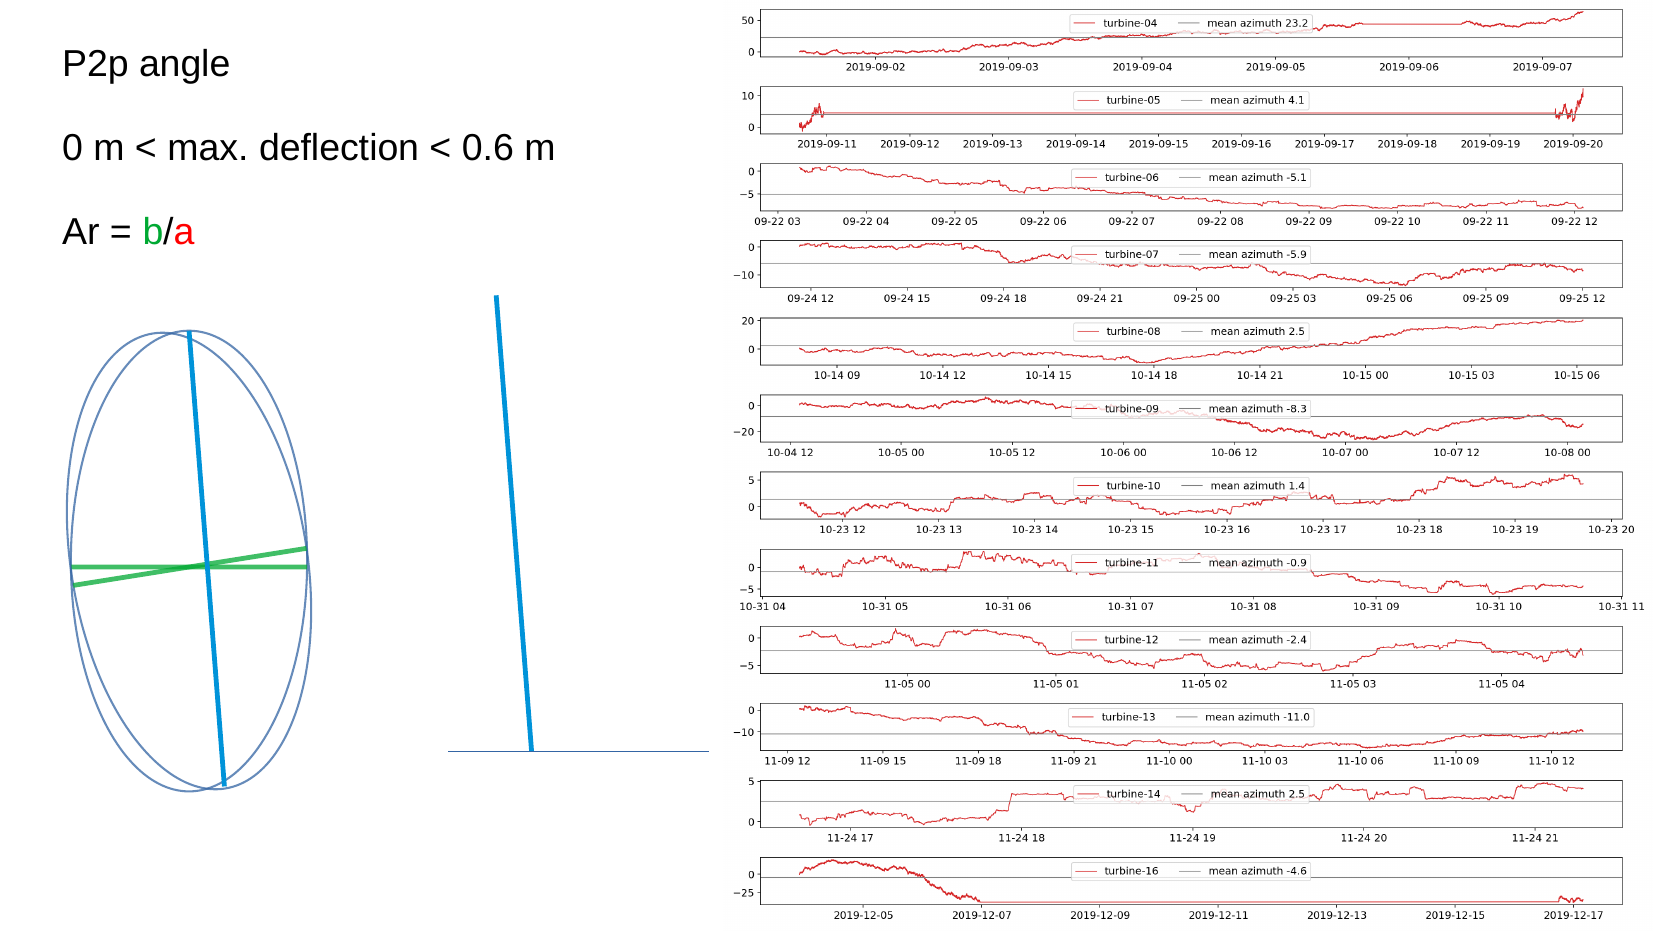

P2p angle
0 m < max. deflection < 0.6 m
Ar = b/a